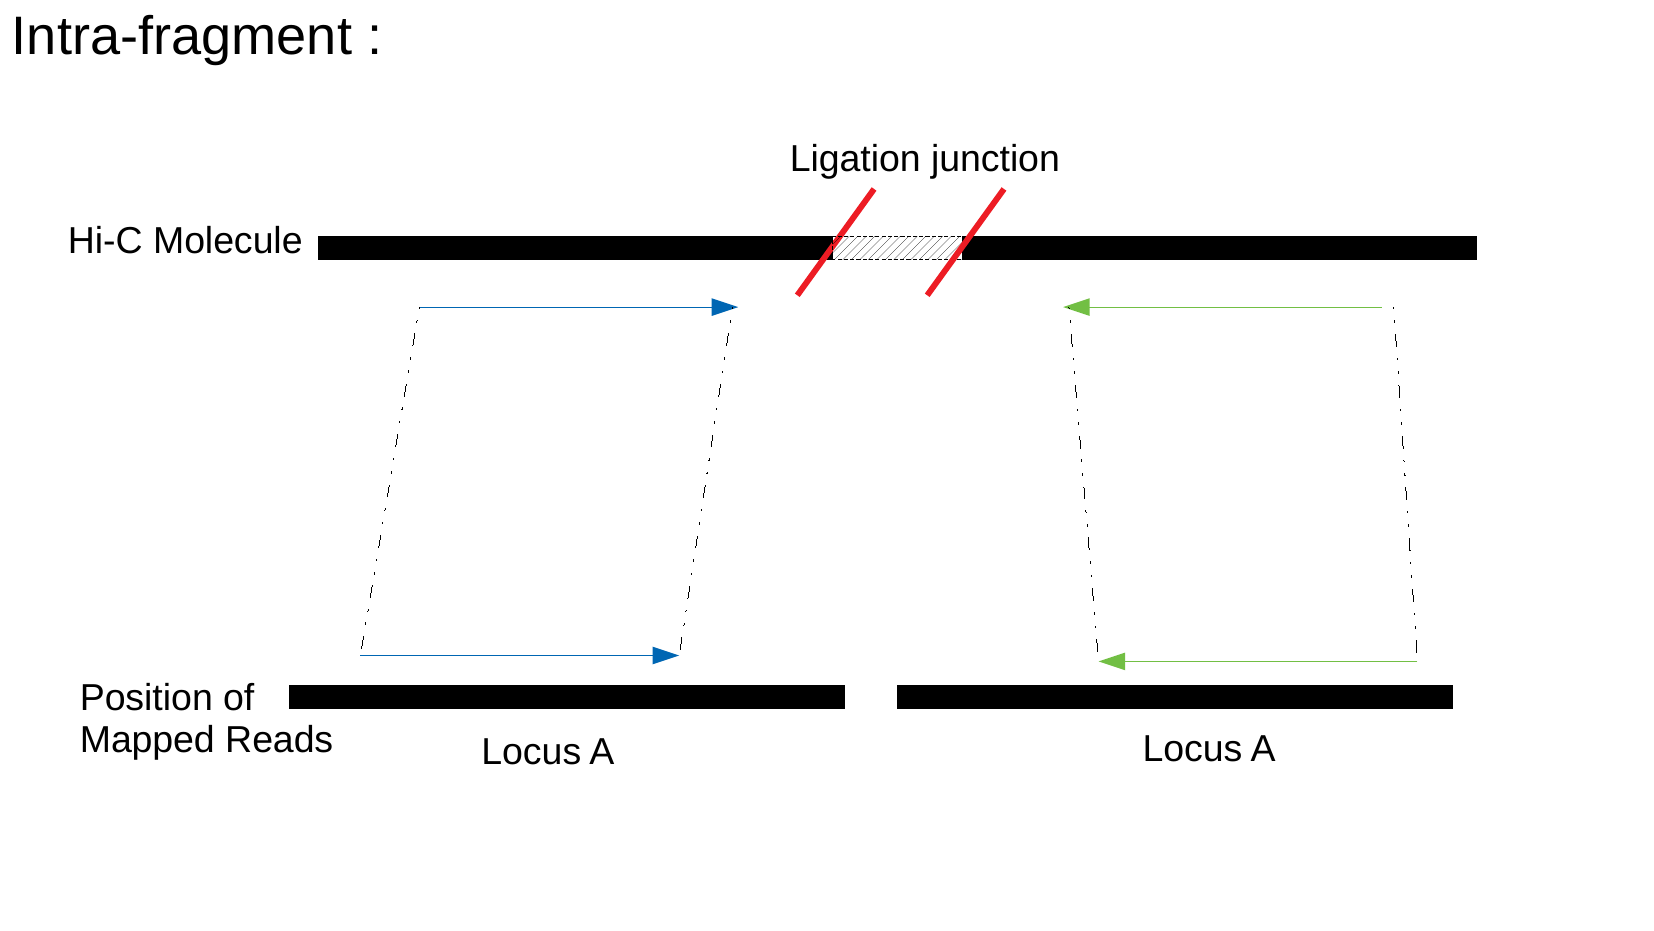

# Intra-fragment :
Ligation junction
Hi-C Molecule
Position of Mapped Reads
Locus A
Locus A